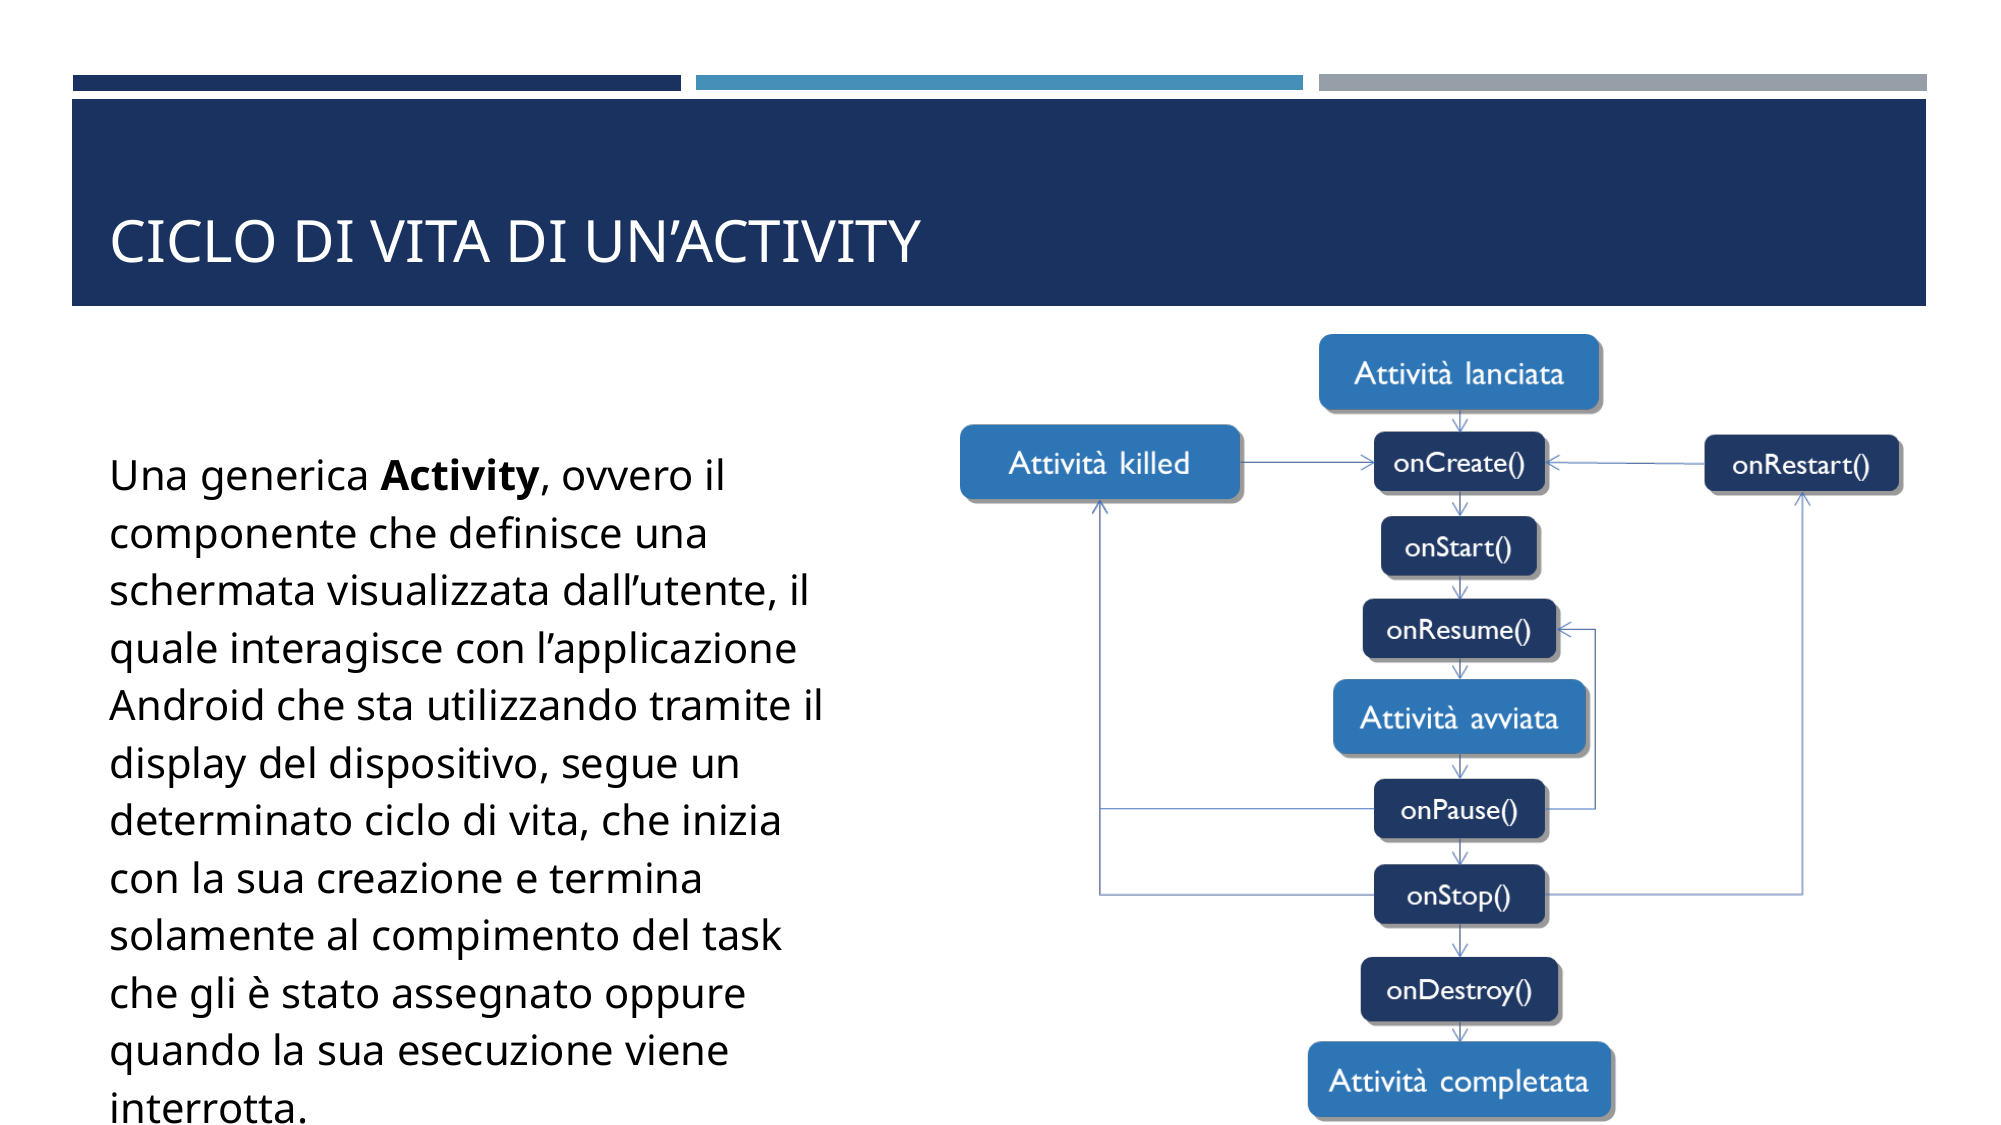

# Ciclo di vita di un’activity
Una generica Activity, ovvero il componente che definisce una schermata visualizzata dall’utente, il quale interagisce con l’applicazione Android che sta utilizzando tramite il display del dispositivo, segue un determinato ciclo di vita, che inizia con la sua creazione e termina solamente al compimento del task che gli è stato assegnato oppure quando la sua esecuzione viene interrotta.